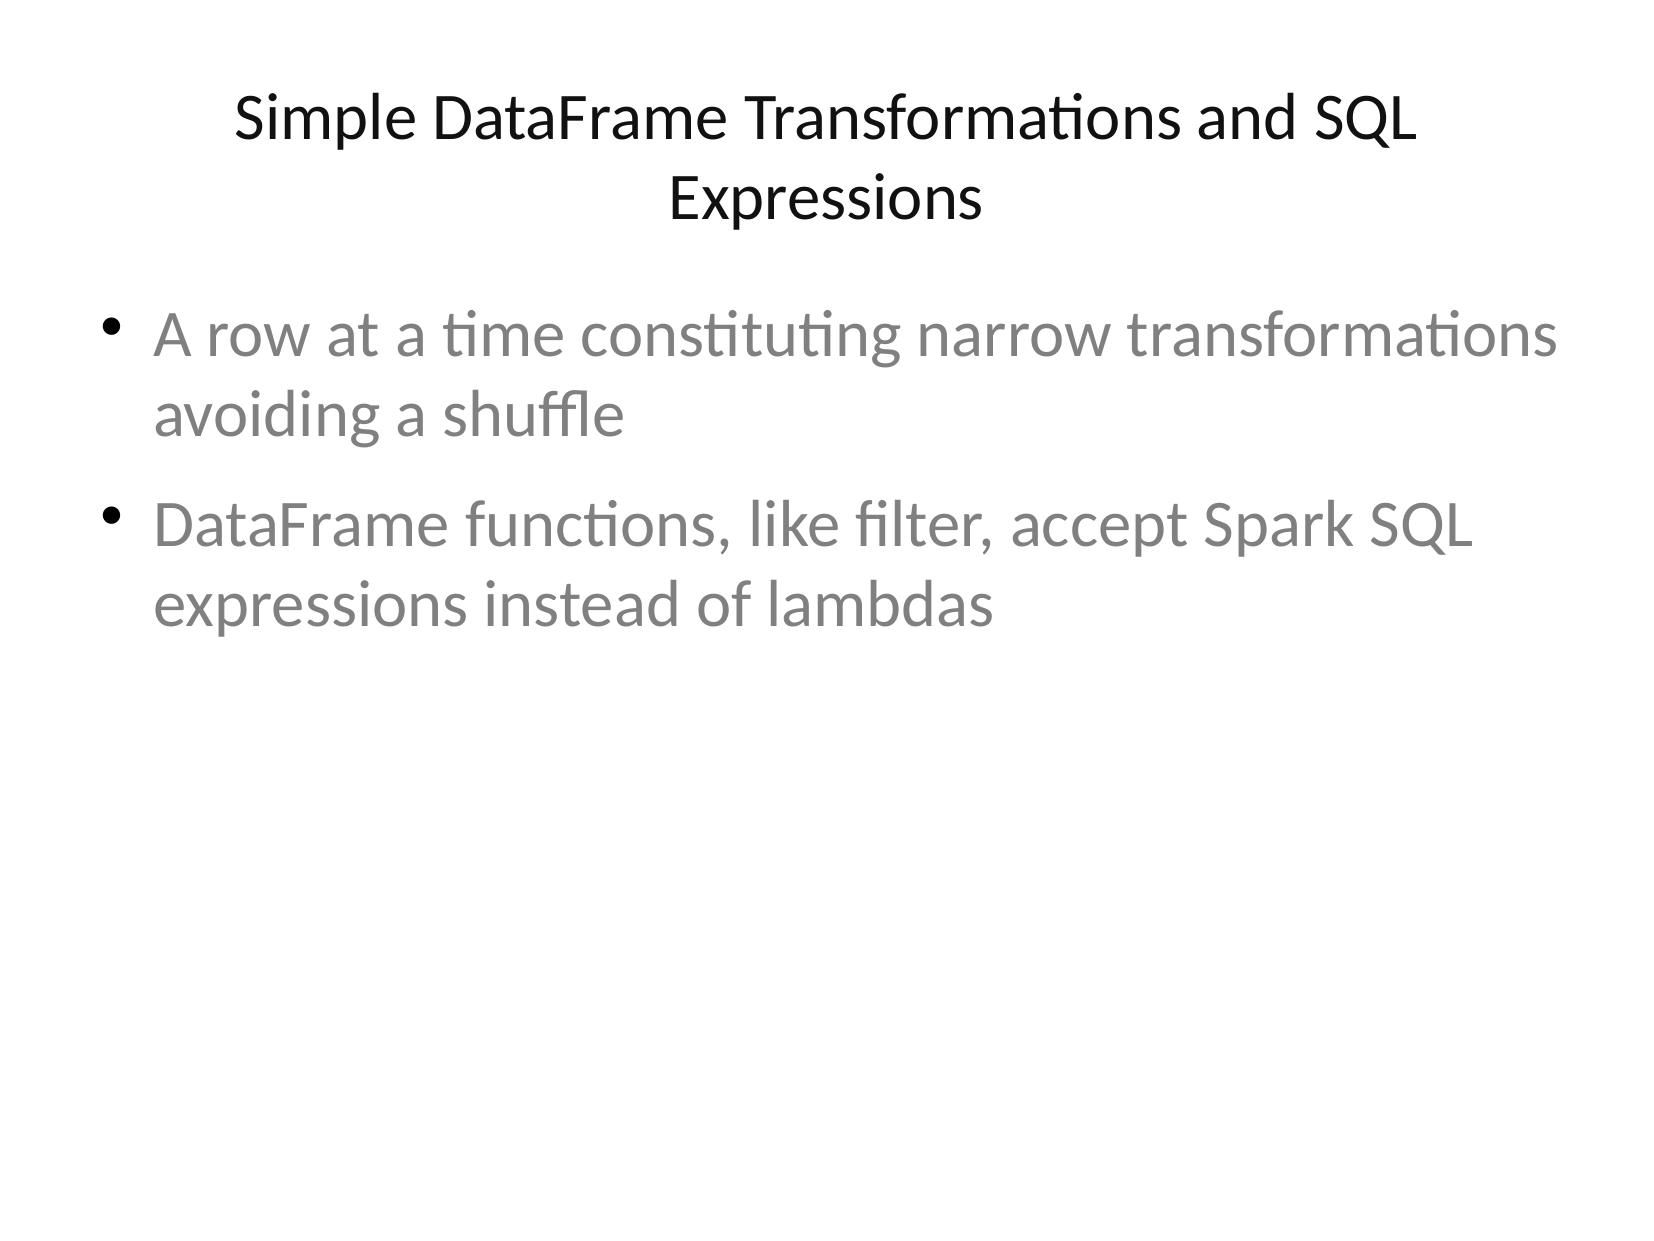

Simple DataFrame Transformations and SQL Expressions
A row at a time constituting narrow transformations avoiding a shuffle
DataFrame functions, like filter, accept Spark SQL expressions instead of lambdas